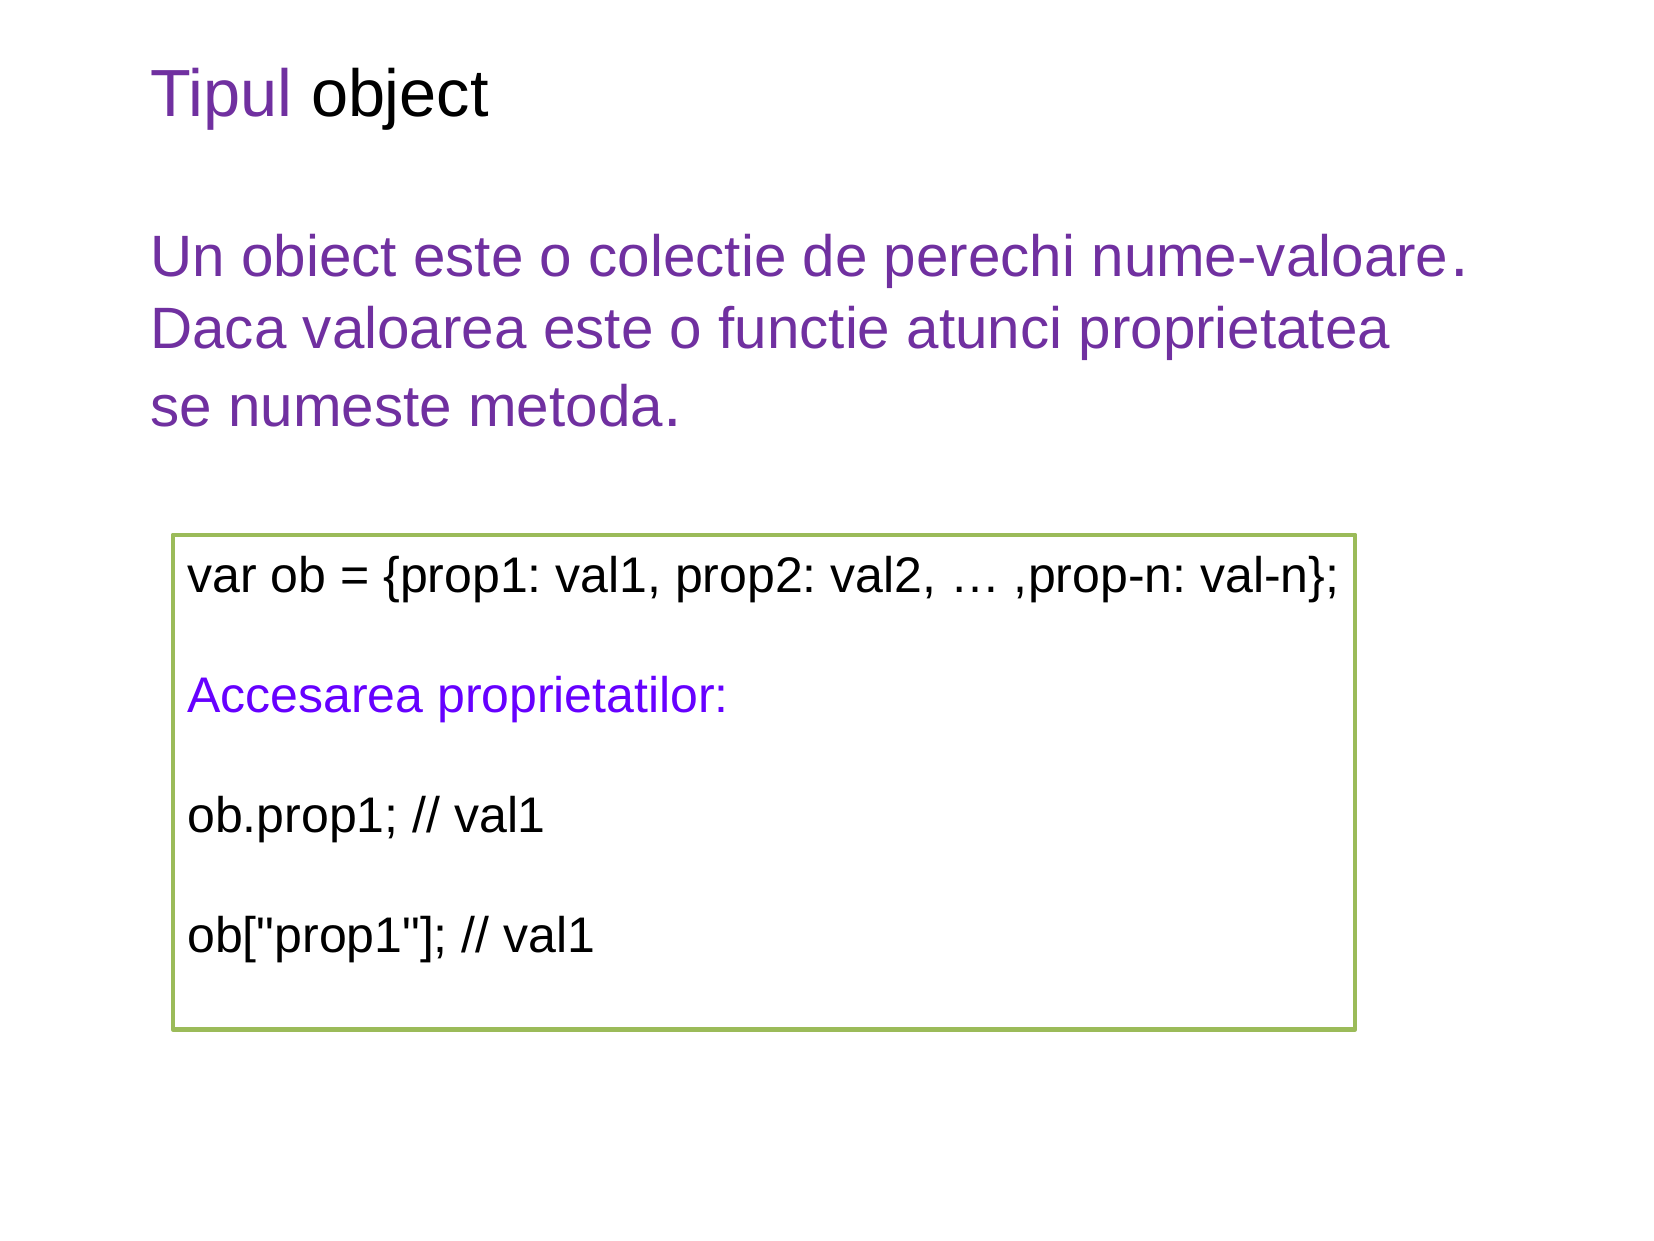

Tipul object
Un obiect este o colectie de perechi nume-valoare.
Daca valoarea este o functie atunci proprietatea
se numeste metoda.
var ob = {prop1: val1, prop2: val2, … ,prop-n: val-n};
Accesarea proprietatilor:
ob.prop1; // val1
ob["prop1"]; // val1